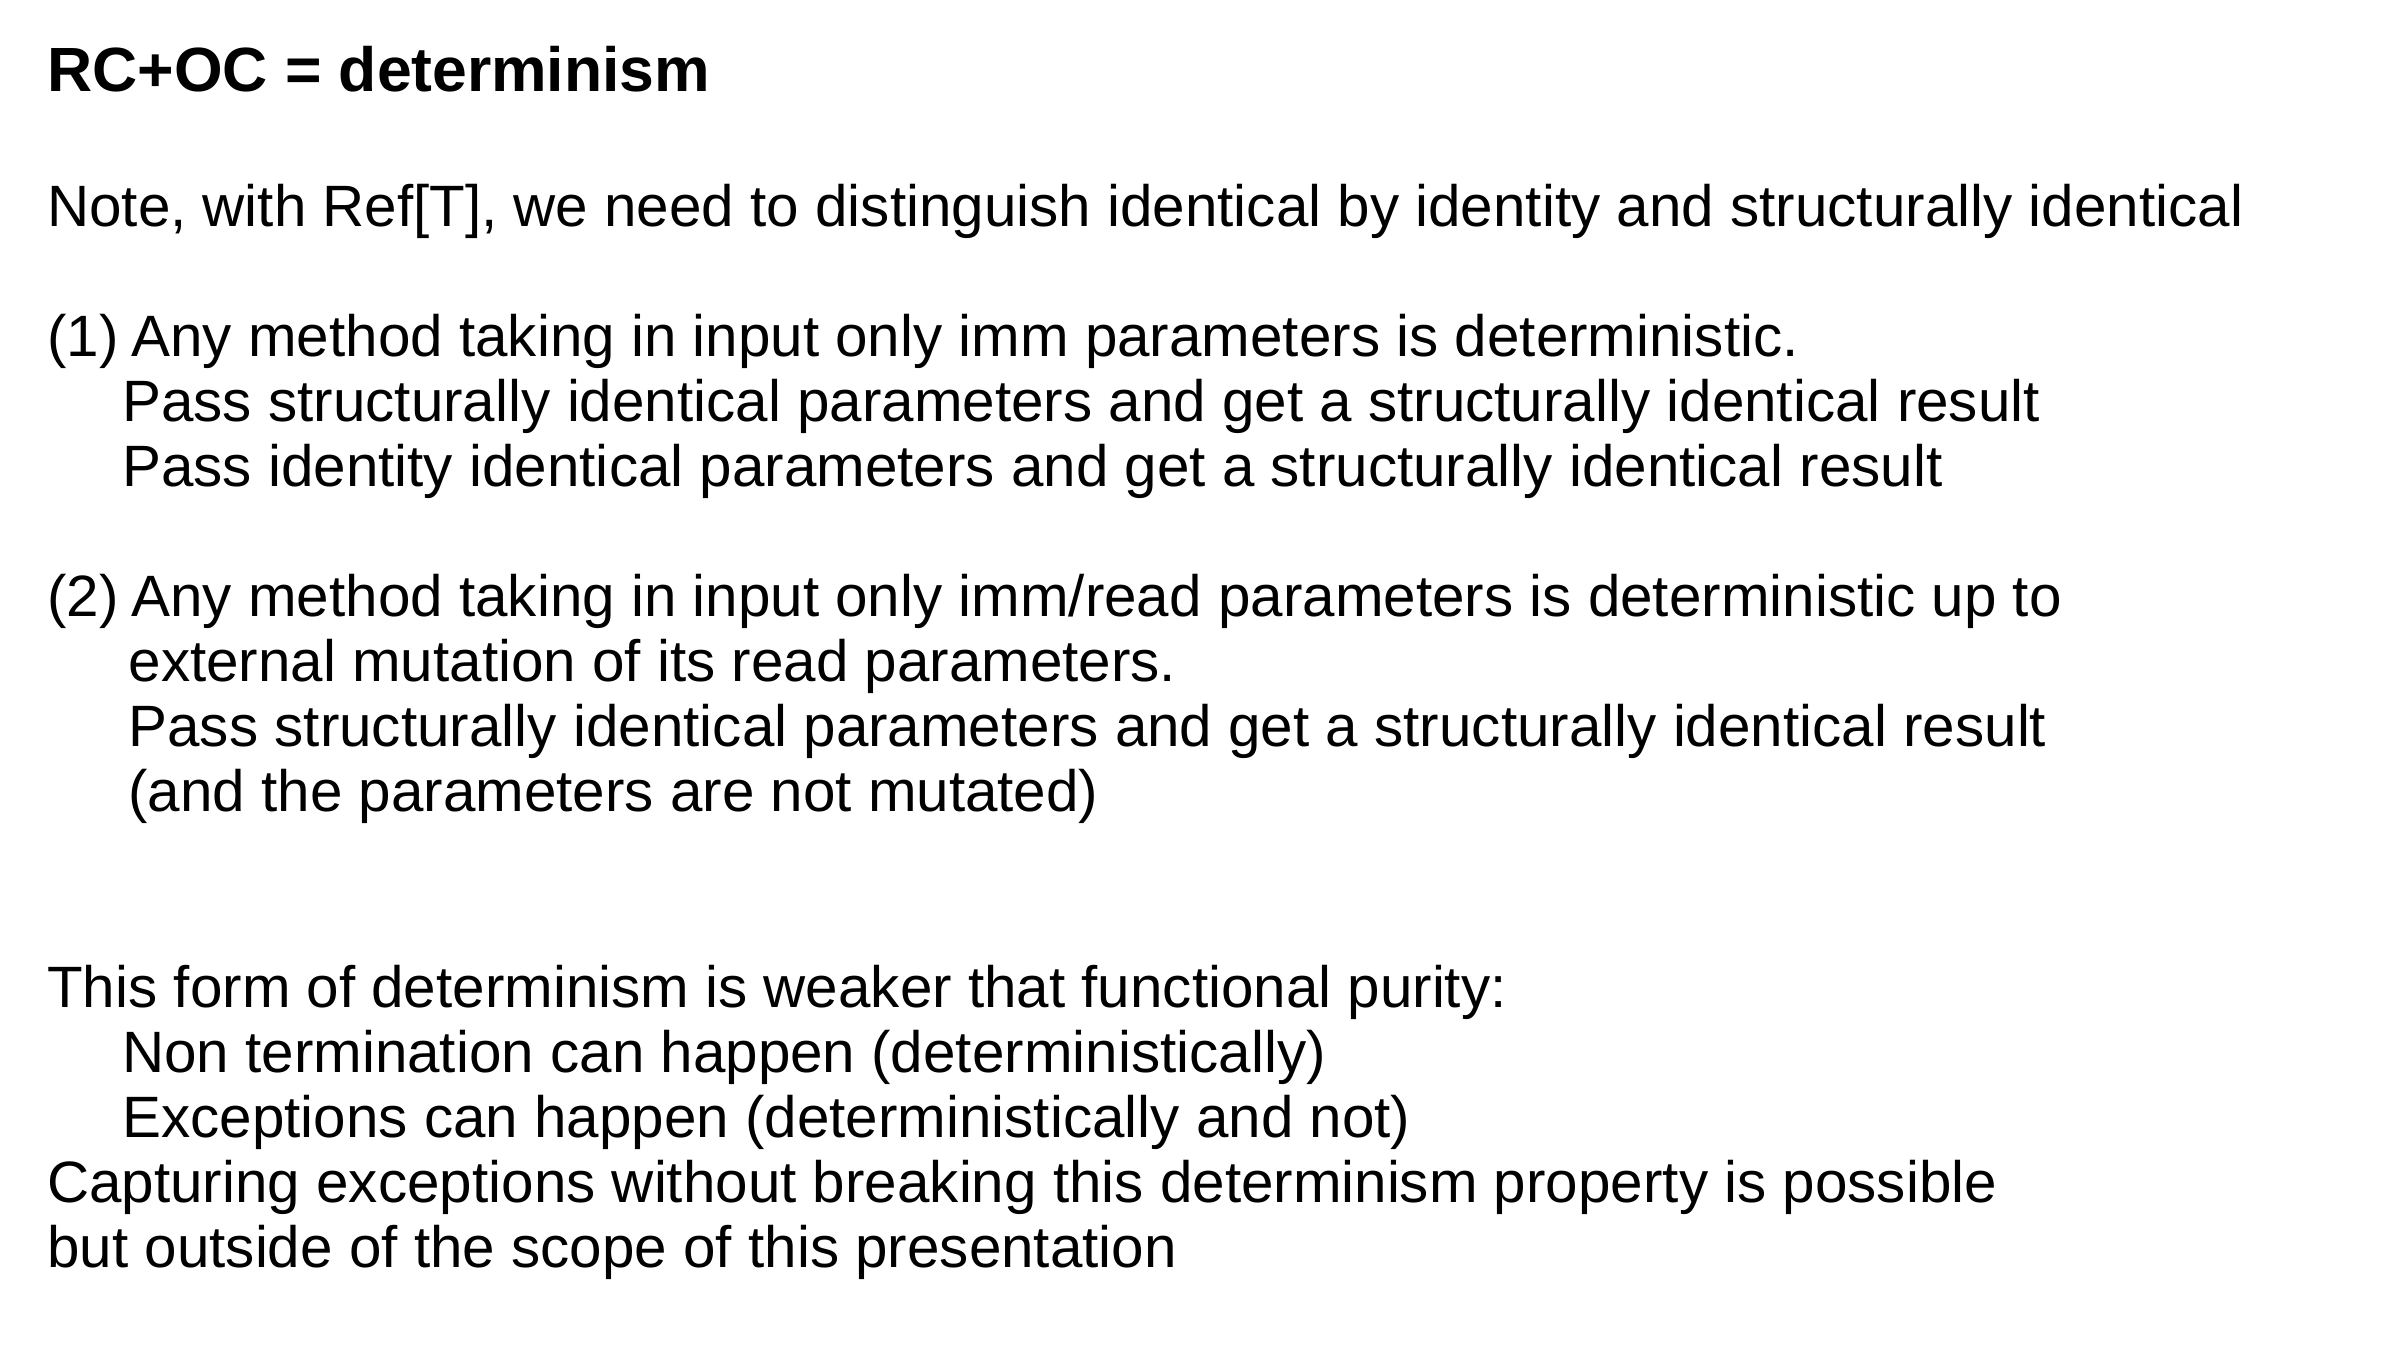

RC+OC = determinism
Note, with Ref[T], we need to distinguish identical by identity and structurally identical
(1) Any method taking in input only imm parameters is deterministic.
	Pass structurally identical parameters and get a structurally identical result
	Pass identity identical parameters and get a structurally identical result
(2) Any method taking in input only imm/read parameters is deterministic up to
 external mutation of its read parameters.
 Pass structurally identical parameters and get a structurally identical result
 (and the parameters are not mutated)
This form of determinism is weaker that functional purity:
	Non termination can happen (deterministically)
	Exceptions can happen (deterministically and not)
Capturing exceptions without breaking this determinism property is possible
but outside of the scope of this presentation